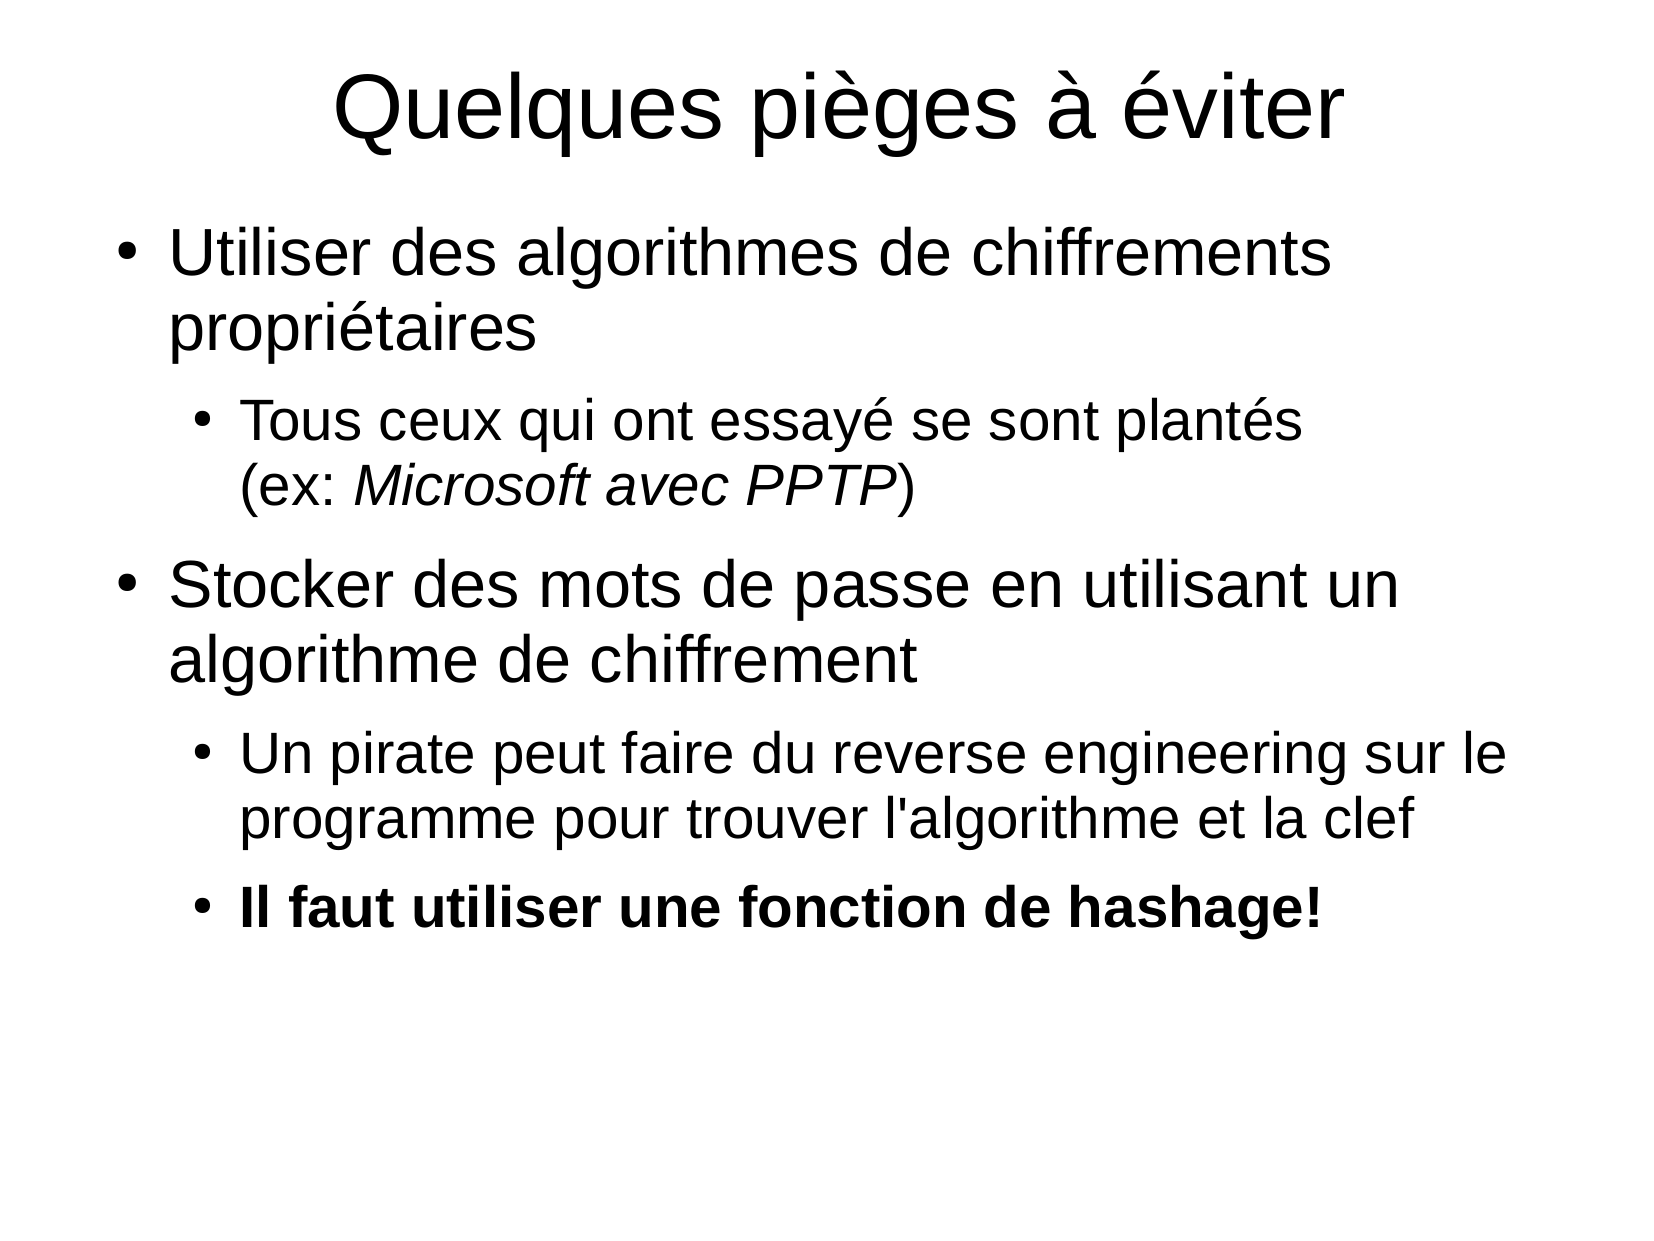

# Quelques pièges à éviter
Utiliser des algorithmes de chiffrements propriétaires
Tous ceux qui ont essayé se sont plantés
(ex: Microsoft avec PPTP)
Stocker des mots de passe en utilisant un algorithme de chiffrement
Un pirate peut faire du reverse engineering sur le programme pour trouver l'algorithme et la clef
Il faut utiliser une fonction de hashage!